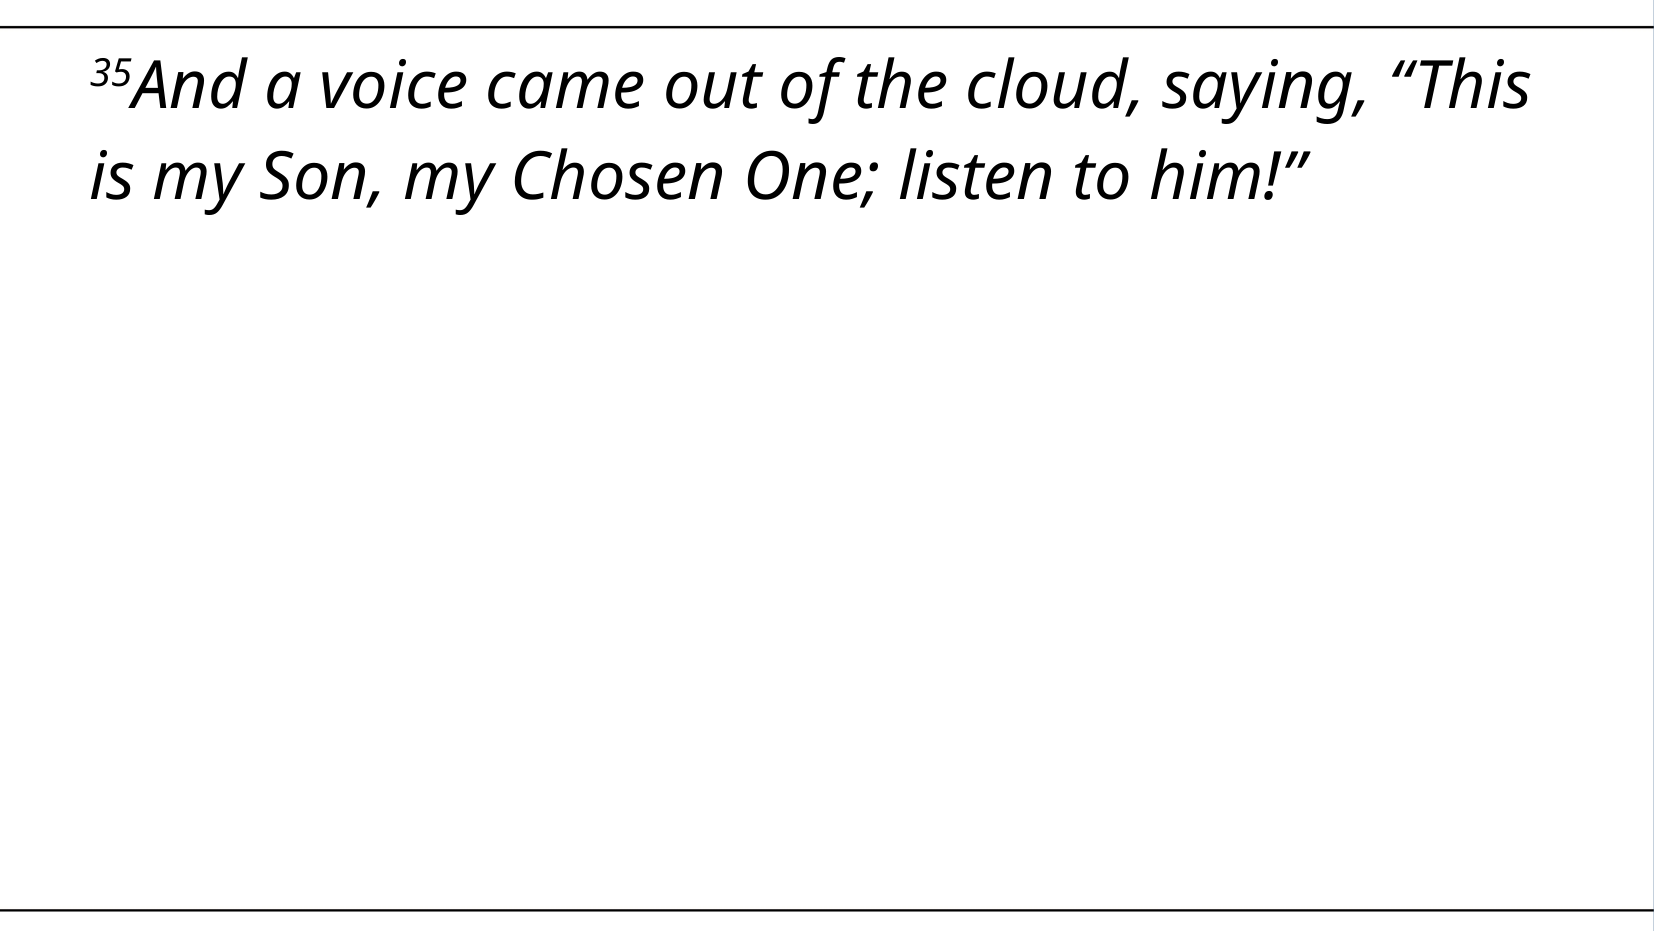

35And a voice came out of the cloud, saying, “This is my Son, my Chosen One; listen to him!”